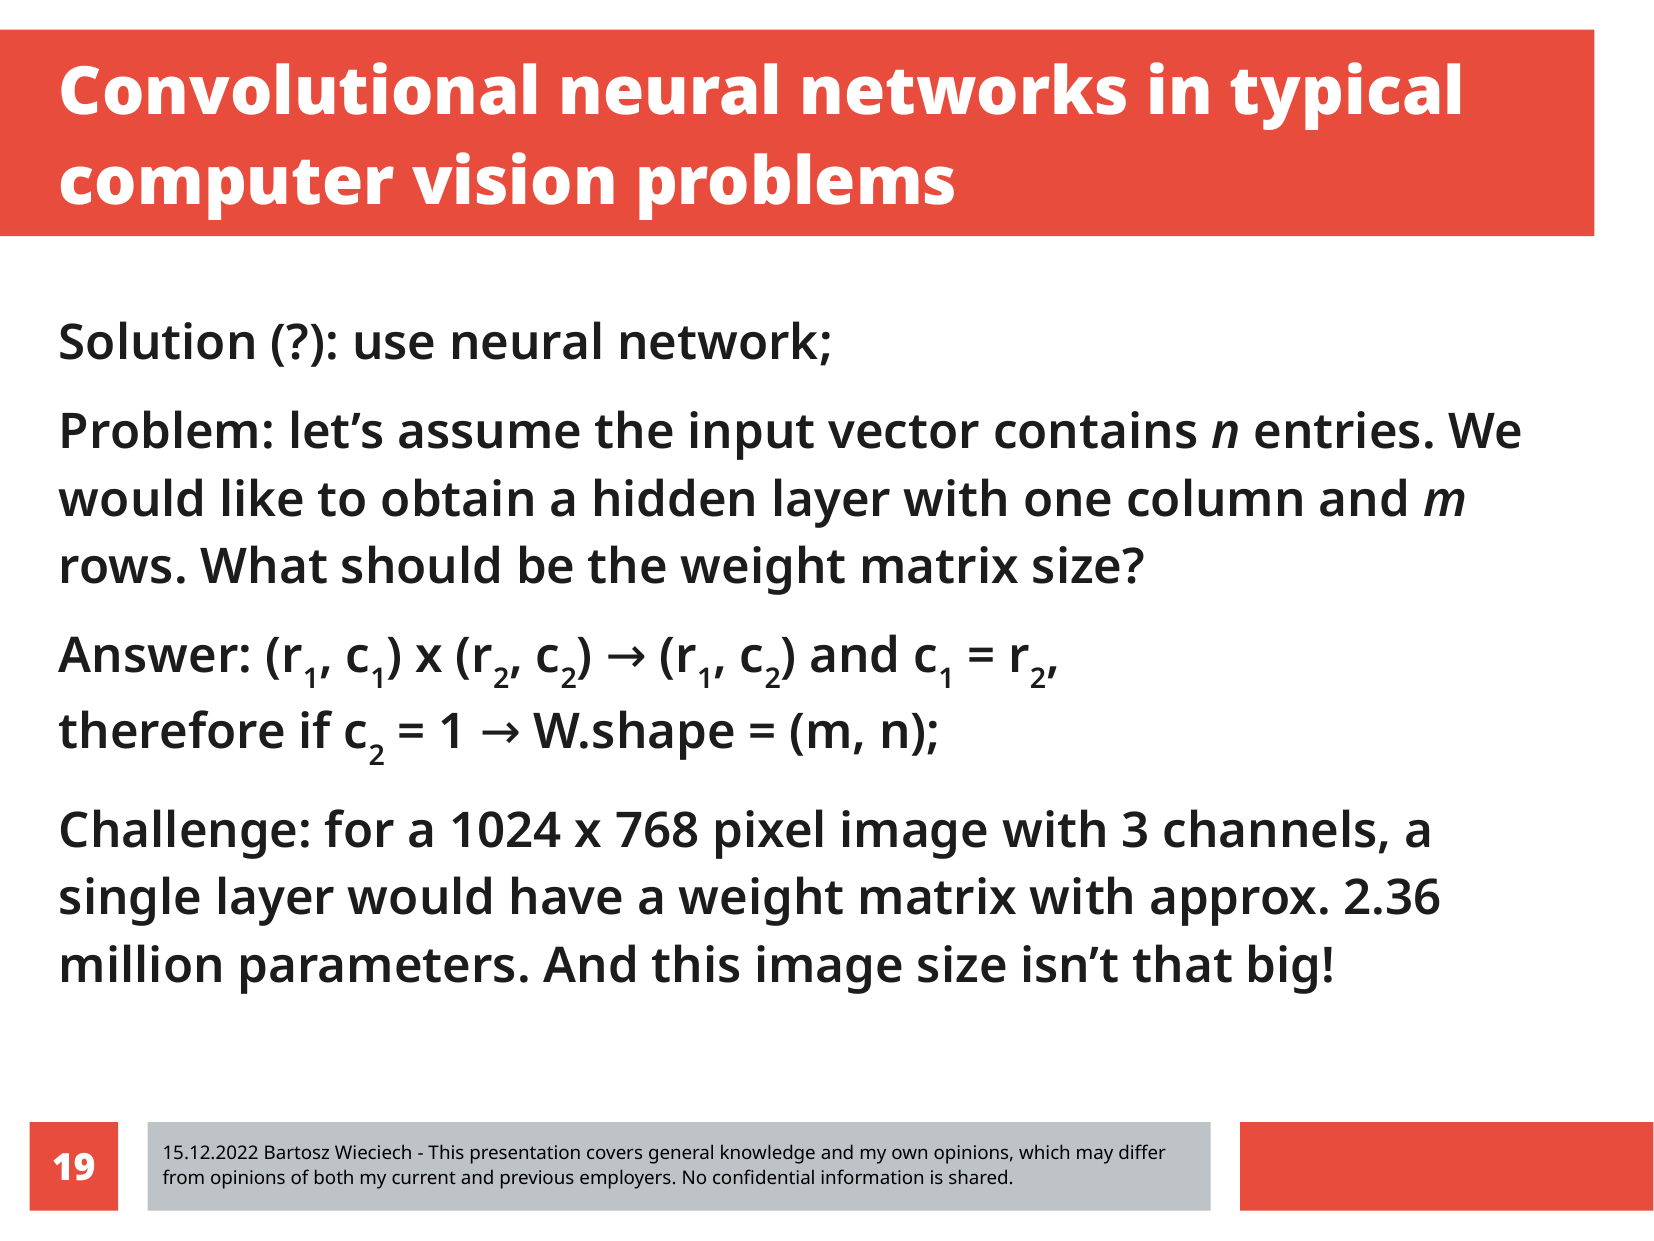

# Convolutional neural networks in typical computer vision problems
Solution (?): use neural network;
Problem: let’s assume the input vector contains n entries. We would like to obtain a hidden layer with one column and m rows. What should be the weight matrix size?
Answer: (r1, c1) x (r2, c2) → (r1, c2) and c1 = r2,
therefore if c2 = 1 → W.shape = (m, n);
Challenge: for a 1024 x 768 pixel image with 3 channels, a single layer would have a weight matrix with approx. 2.36 million parameters. And this image size isn’t that big!
19